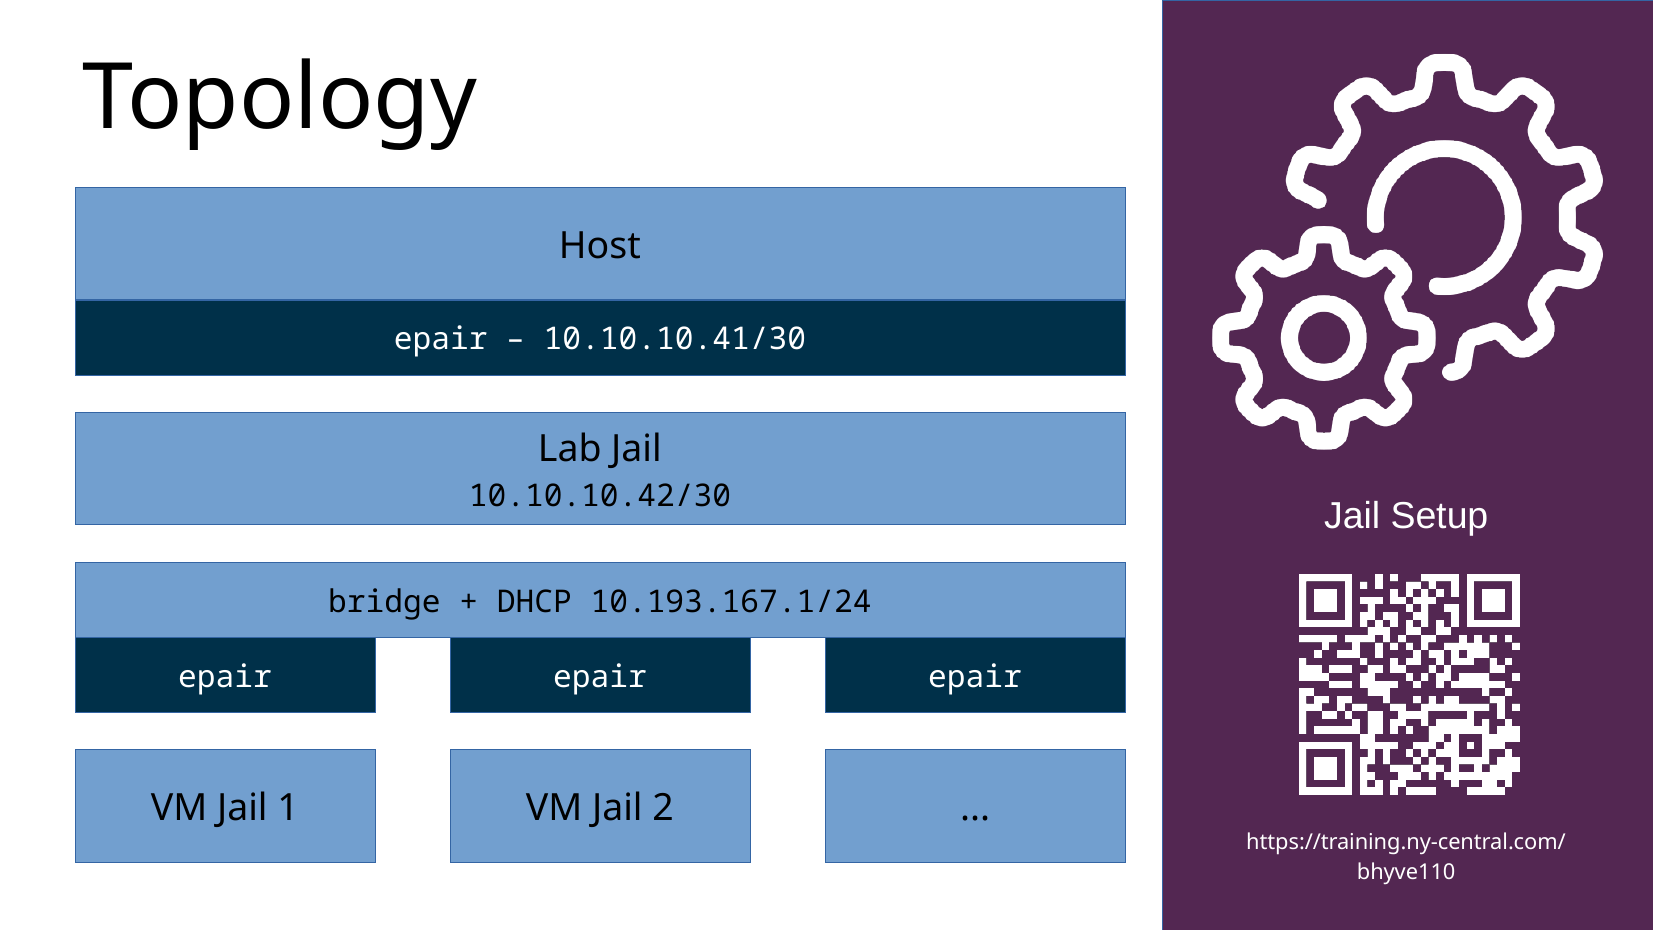

# Topology
Host
epair – 10.10.10.41/30
Lab Jail
10.10.10.42/30
Jail Setup
bridge + DHCP 10.193.167.1/24
epair
epair
epair
VM Jail 1
VM Jail 2
...
https://training.ny-central.com/bhyve110